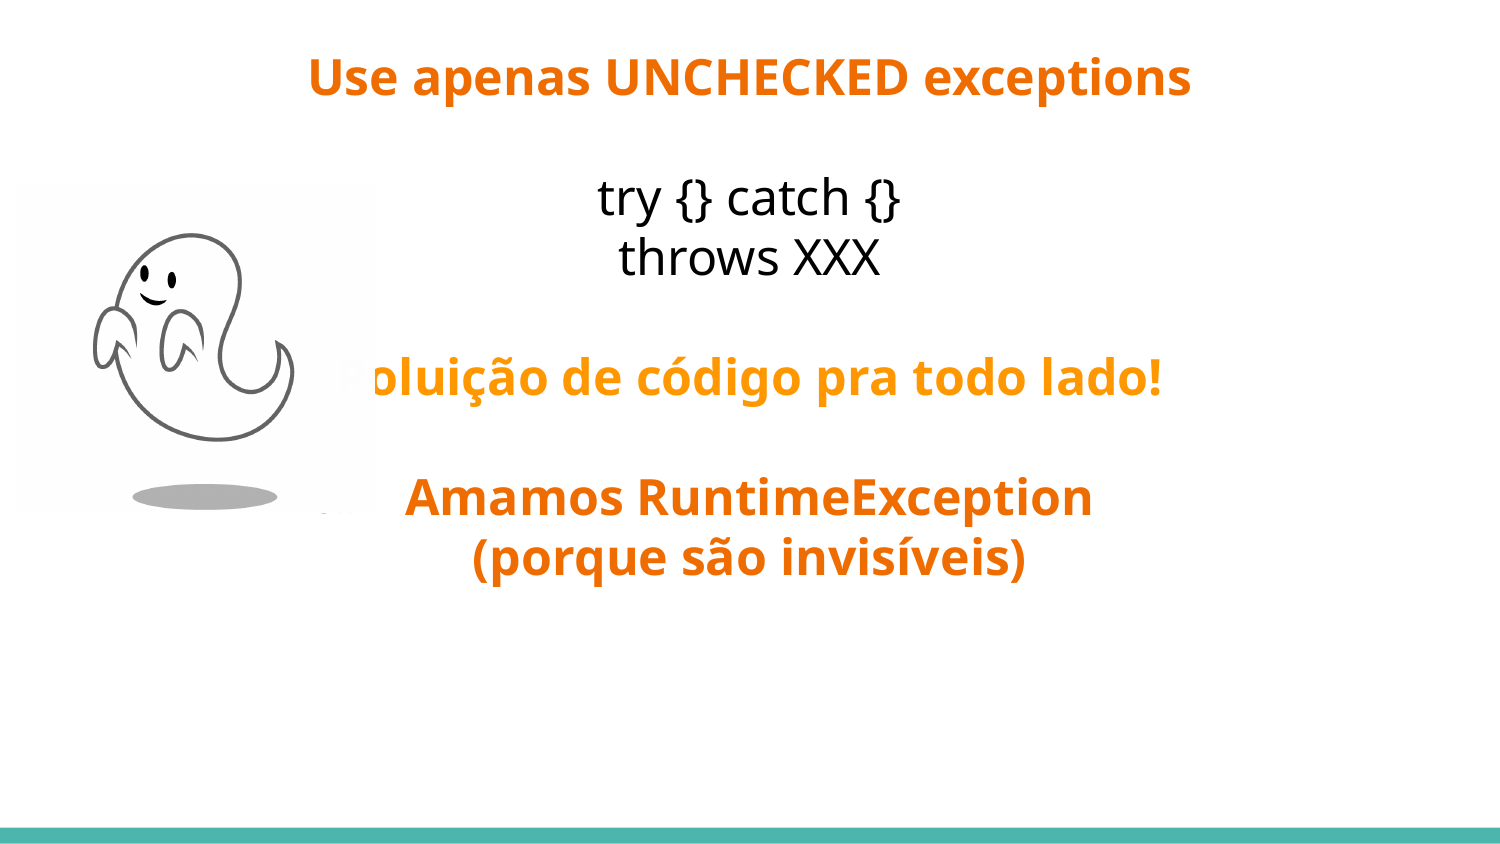

Use apenas UNCHECKED exceptions
try {} catch {}
throws XXX
Poluição de código pra todo lado!
Amamos RuntimeException
(porque são invisíveis)